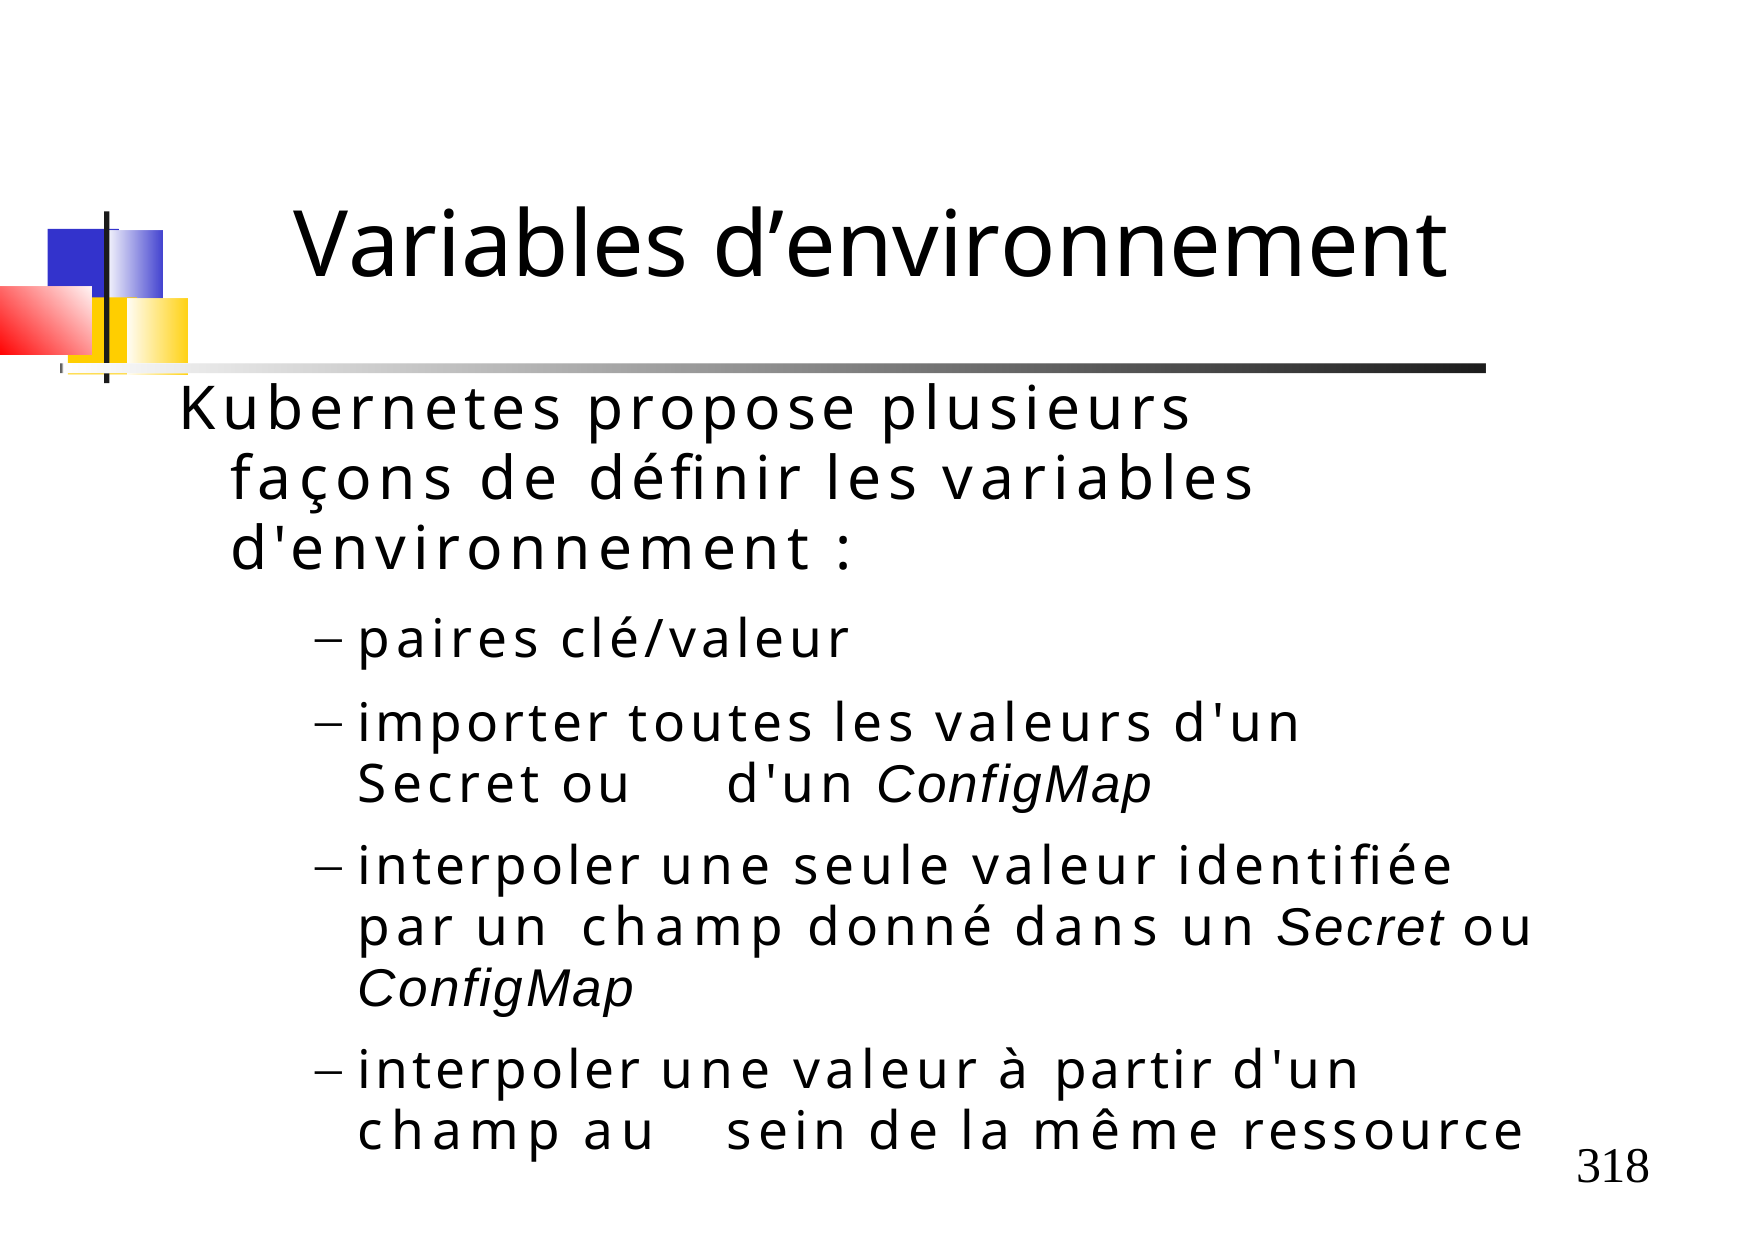

# Variables d’environnement
Kubernetes propose plusieurs façons de définir les variables d'environnement :
paires clé/valeur
importer toutes les valeurs d'un Secret ou 	d'un ConfigMap
interpoler une seule valeur identifiée par un 	champ donné dans un Secret ou ConfigMap
interpoler une valeur à partir d'un champ au 	sein de la même ressource
318